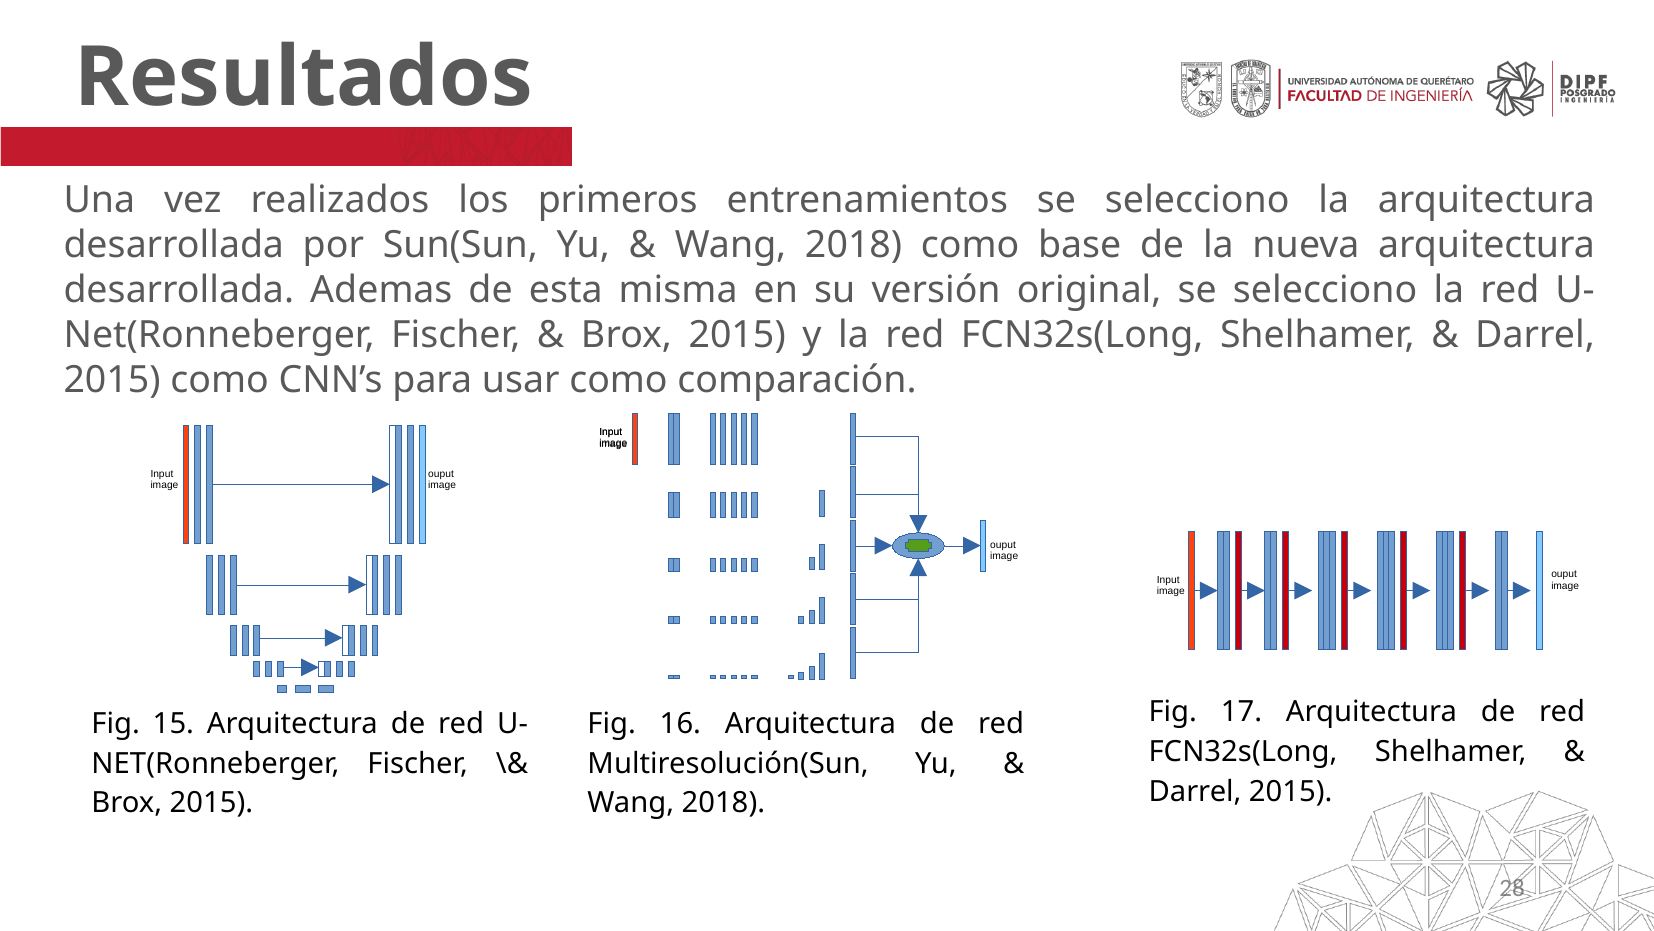

Resultados
Una vez realizados los primeros entrenamientos se selecciono la arquitectura desarrollada por Sun(Sun, Yu, & Wang, 2018) como base de la nueva arquitectura desarrollada. Ademas de esta misma en su versión original, se selecciono la red U-Net(Ronneberger, Fischer, & Brox, 2015) y la red FCN32s(Long, Shelhamer, & Darrel, 2015) como CNN’s para usar como comparación.
Input image
Input image
Input image
ouput image
ouput image
Input image
ouput image
Fig. 17. Arquitectura de red FCN32s(Long, Shelhamer, & Darrel, 2015).
Fig. 15. Arquitectura de red U-NET(Ronneberger, Fischer, \& Brox, 2015).
Fig. 16. Arquitectura de red Multiresolución(Sun, Yu, & Wang, 2018).
28